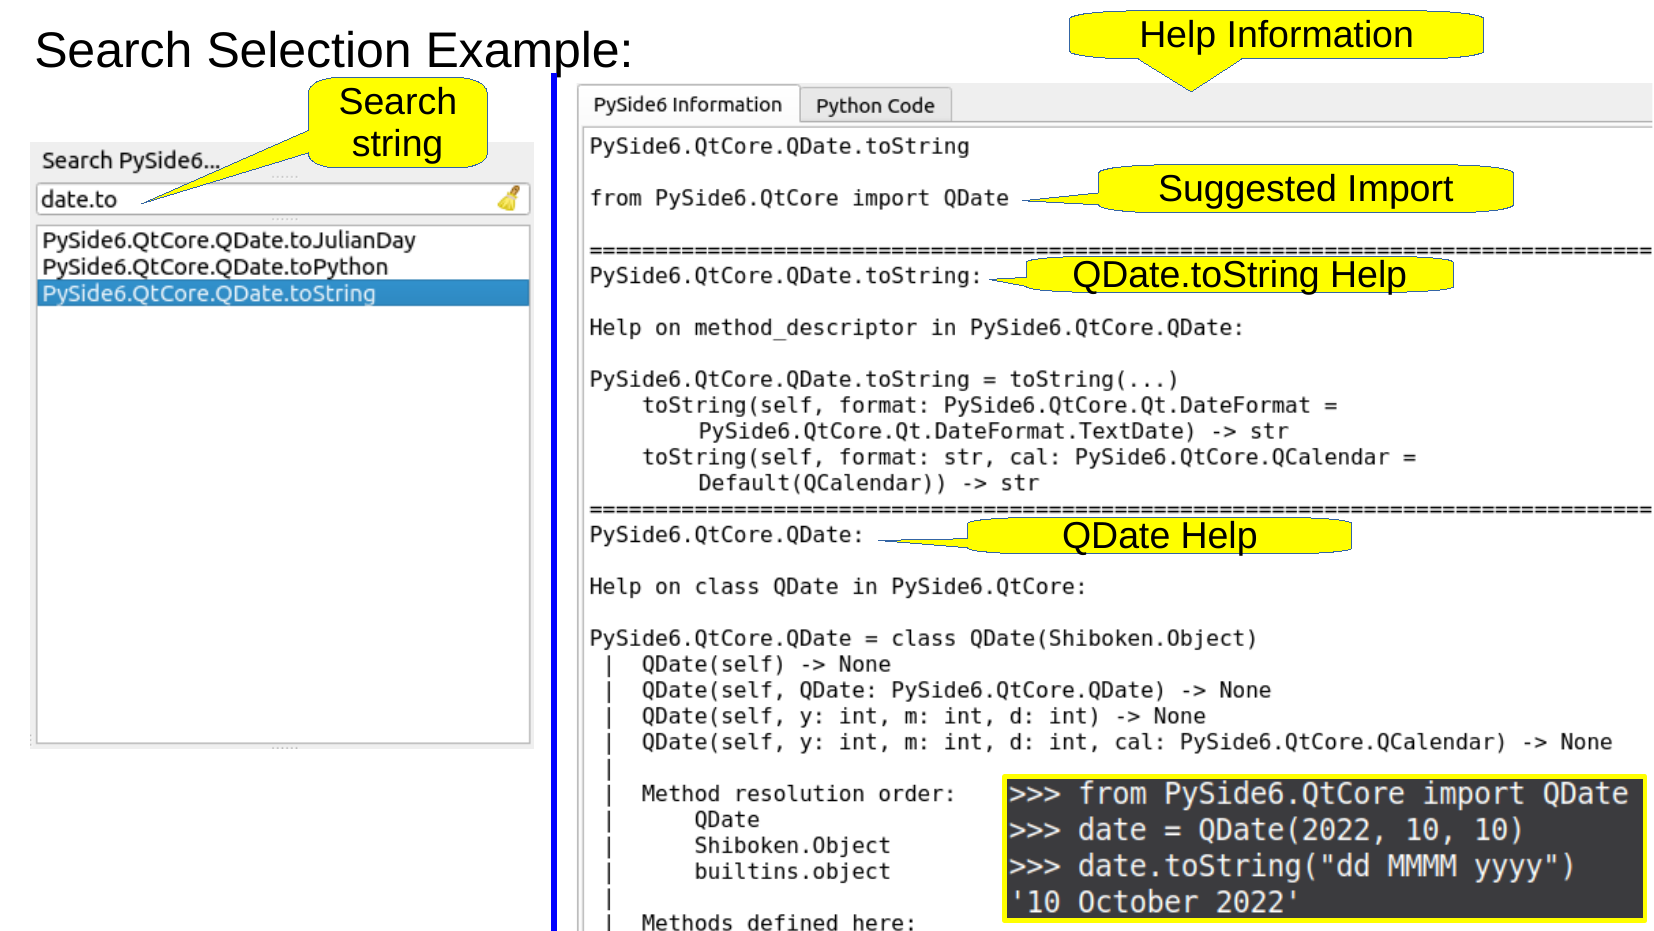

Help Information
Search Selection Example:
Search string
Suggested Import
QDate.toString Help
QDate Help